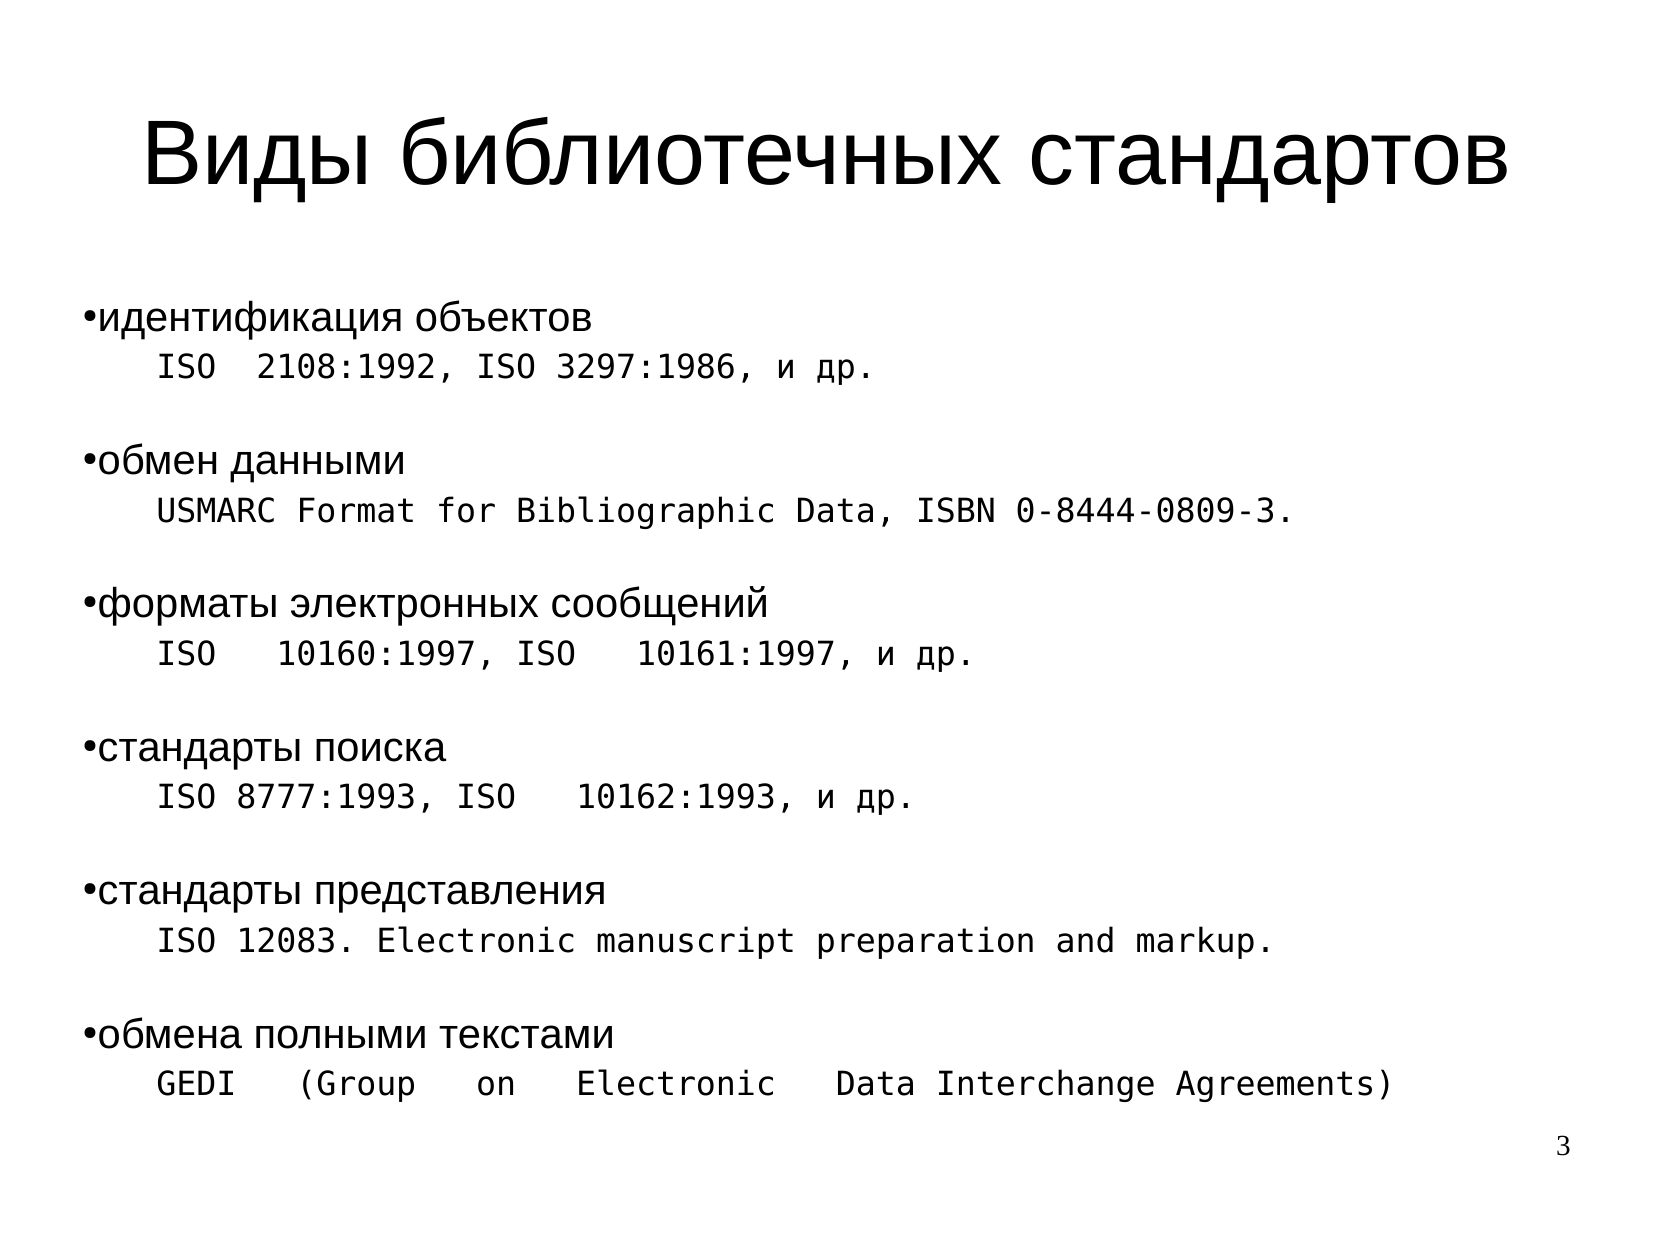

# Виды библиотечных стандартов
идентификация объектов
	ISO 2108:1992, ISO 3297:1986, и др.
обмен данными
	USMARC Format for Bibliographic Data, ISBN 0-8444-0809-3.
форматы электронных сообщений
	ISO 10160:1997, ISO 10161:1997, и др.
стандарты поиска
	ISO 8777:1993, ISO 10162:1993, и др.
стандарты представления
	ISO 12083. Electronic manuscript preparation and markup.
обмена полными текстами
	GEDI (Group on Electronic Data Interchange Agreements)
3